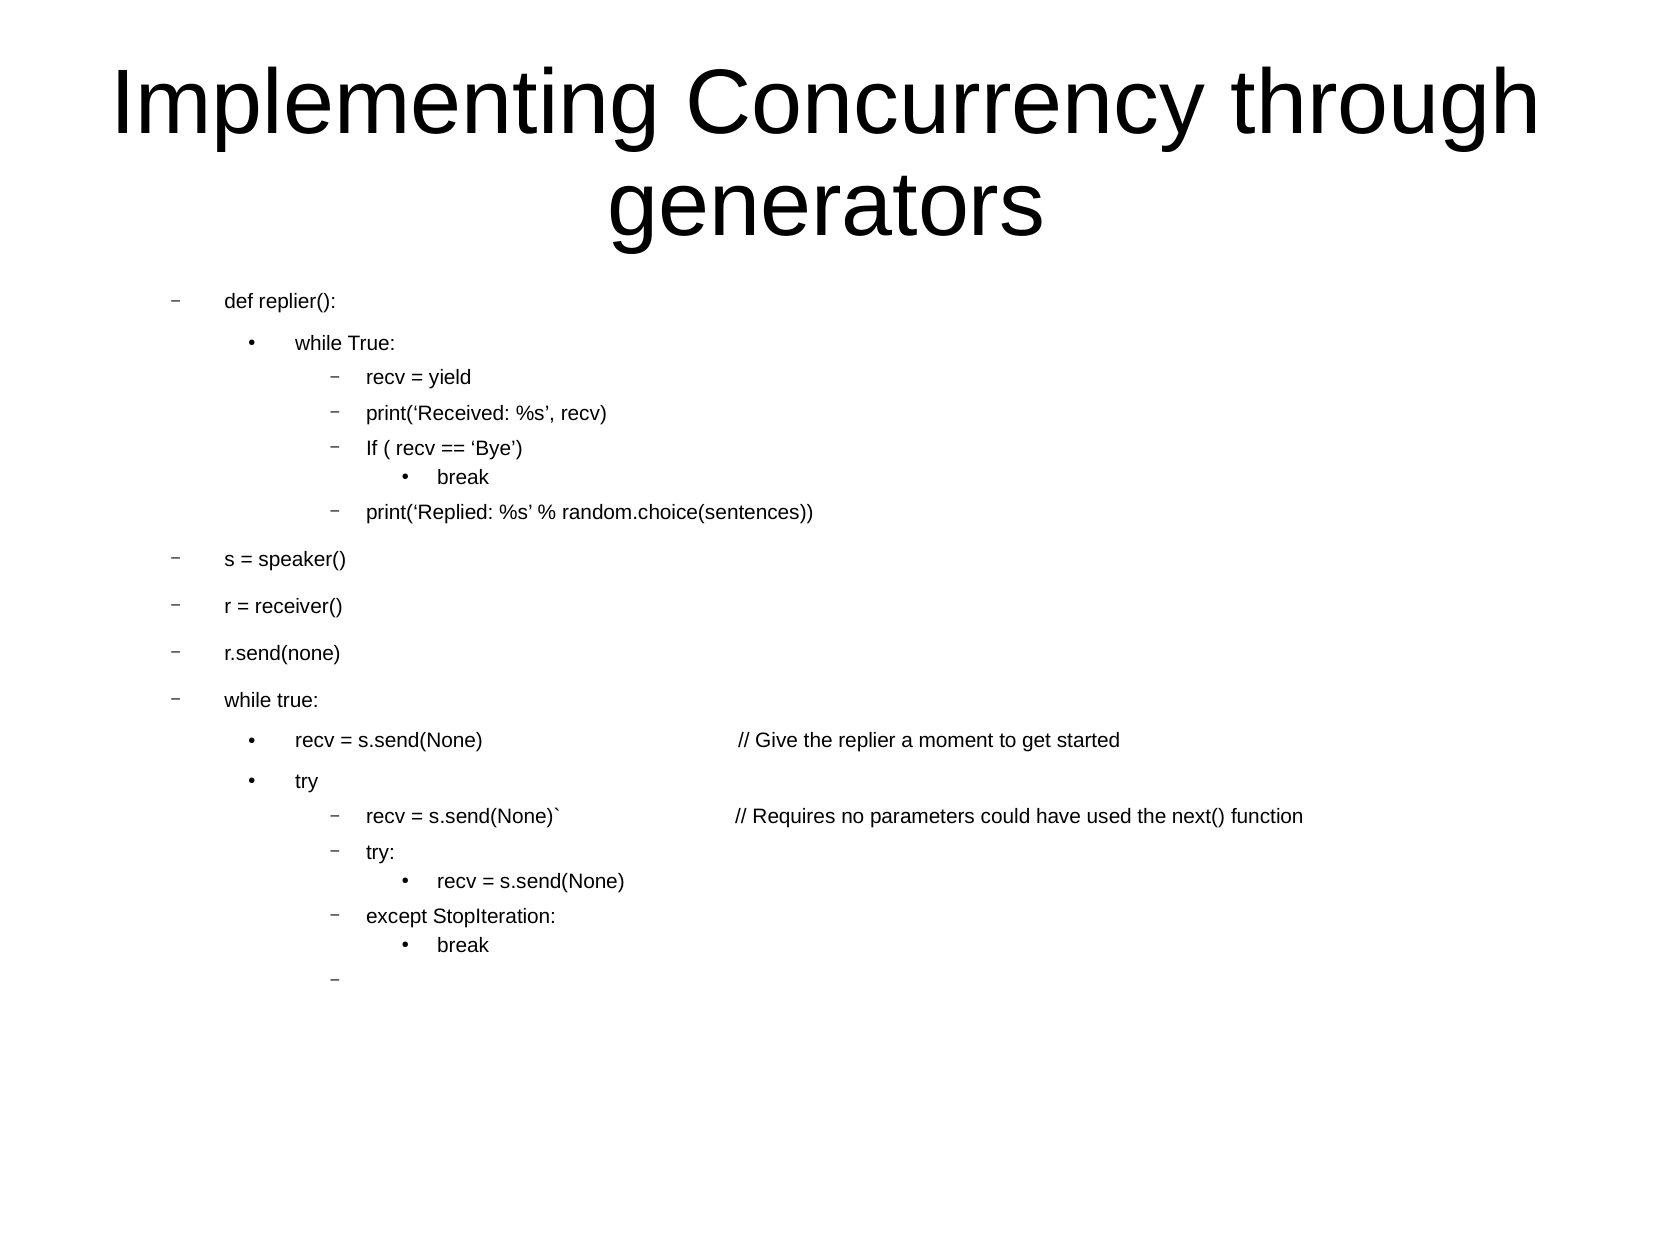

# Implementing Concurrency through generators
def replier():
while True:
recv = yield
print(‘Received: %s’, recv)
If ( recv == ‘Bye’)
break
print(‘Replied: %s’ % random.choice(sentences))
s = speaker()
r = receiver()
r.send(none)
while true:
recv = s.send(None)				// Give the replier a moment to get started
try
recv = s.send(None)`			// Requires no parameters could have used the next() function
try:
recv = s.send(None)
except StopIteration:
break